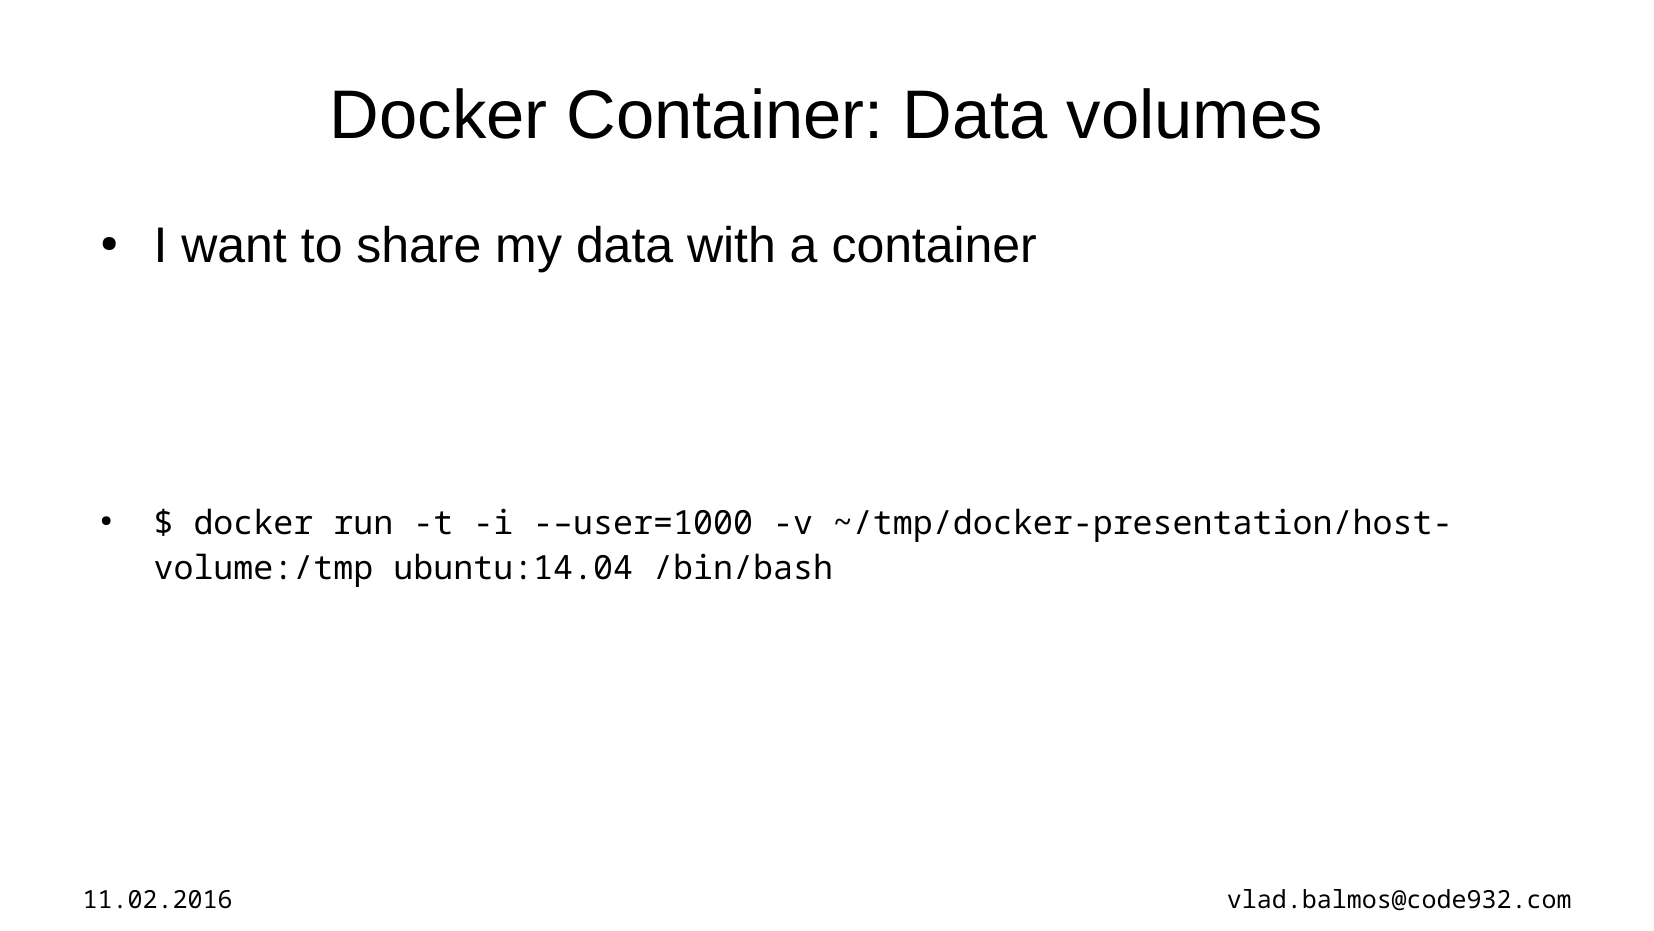

# Docker Container: Data volumes
I want to share my data with a container
$ docker run -t -i -–user=1000 -v ~/tmp/docker-presentation/host-volume:/tmp ubuntu:14.04 /bin/bash
11.02.2016
vlad.balmos@code932.com